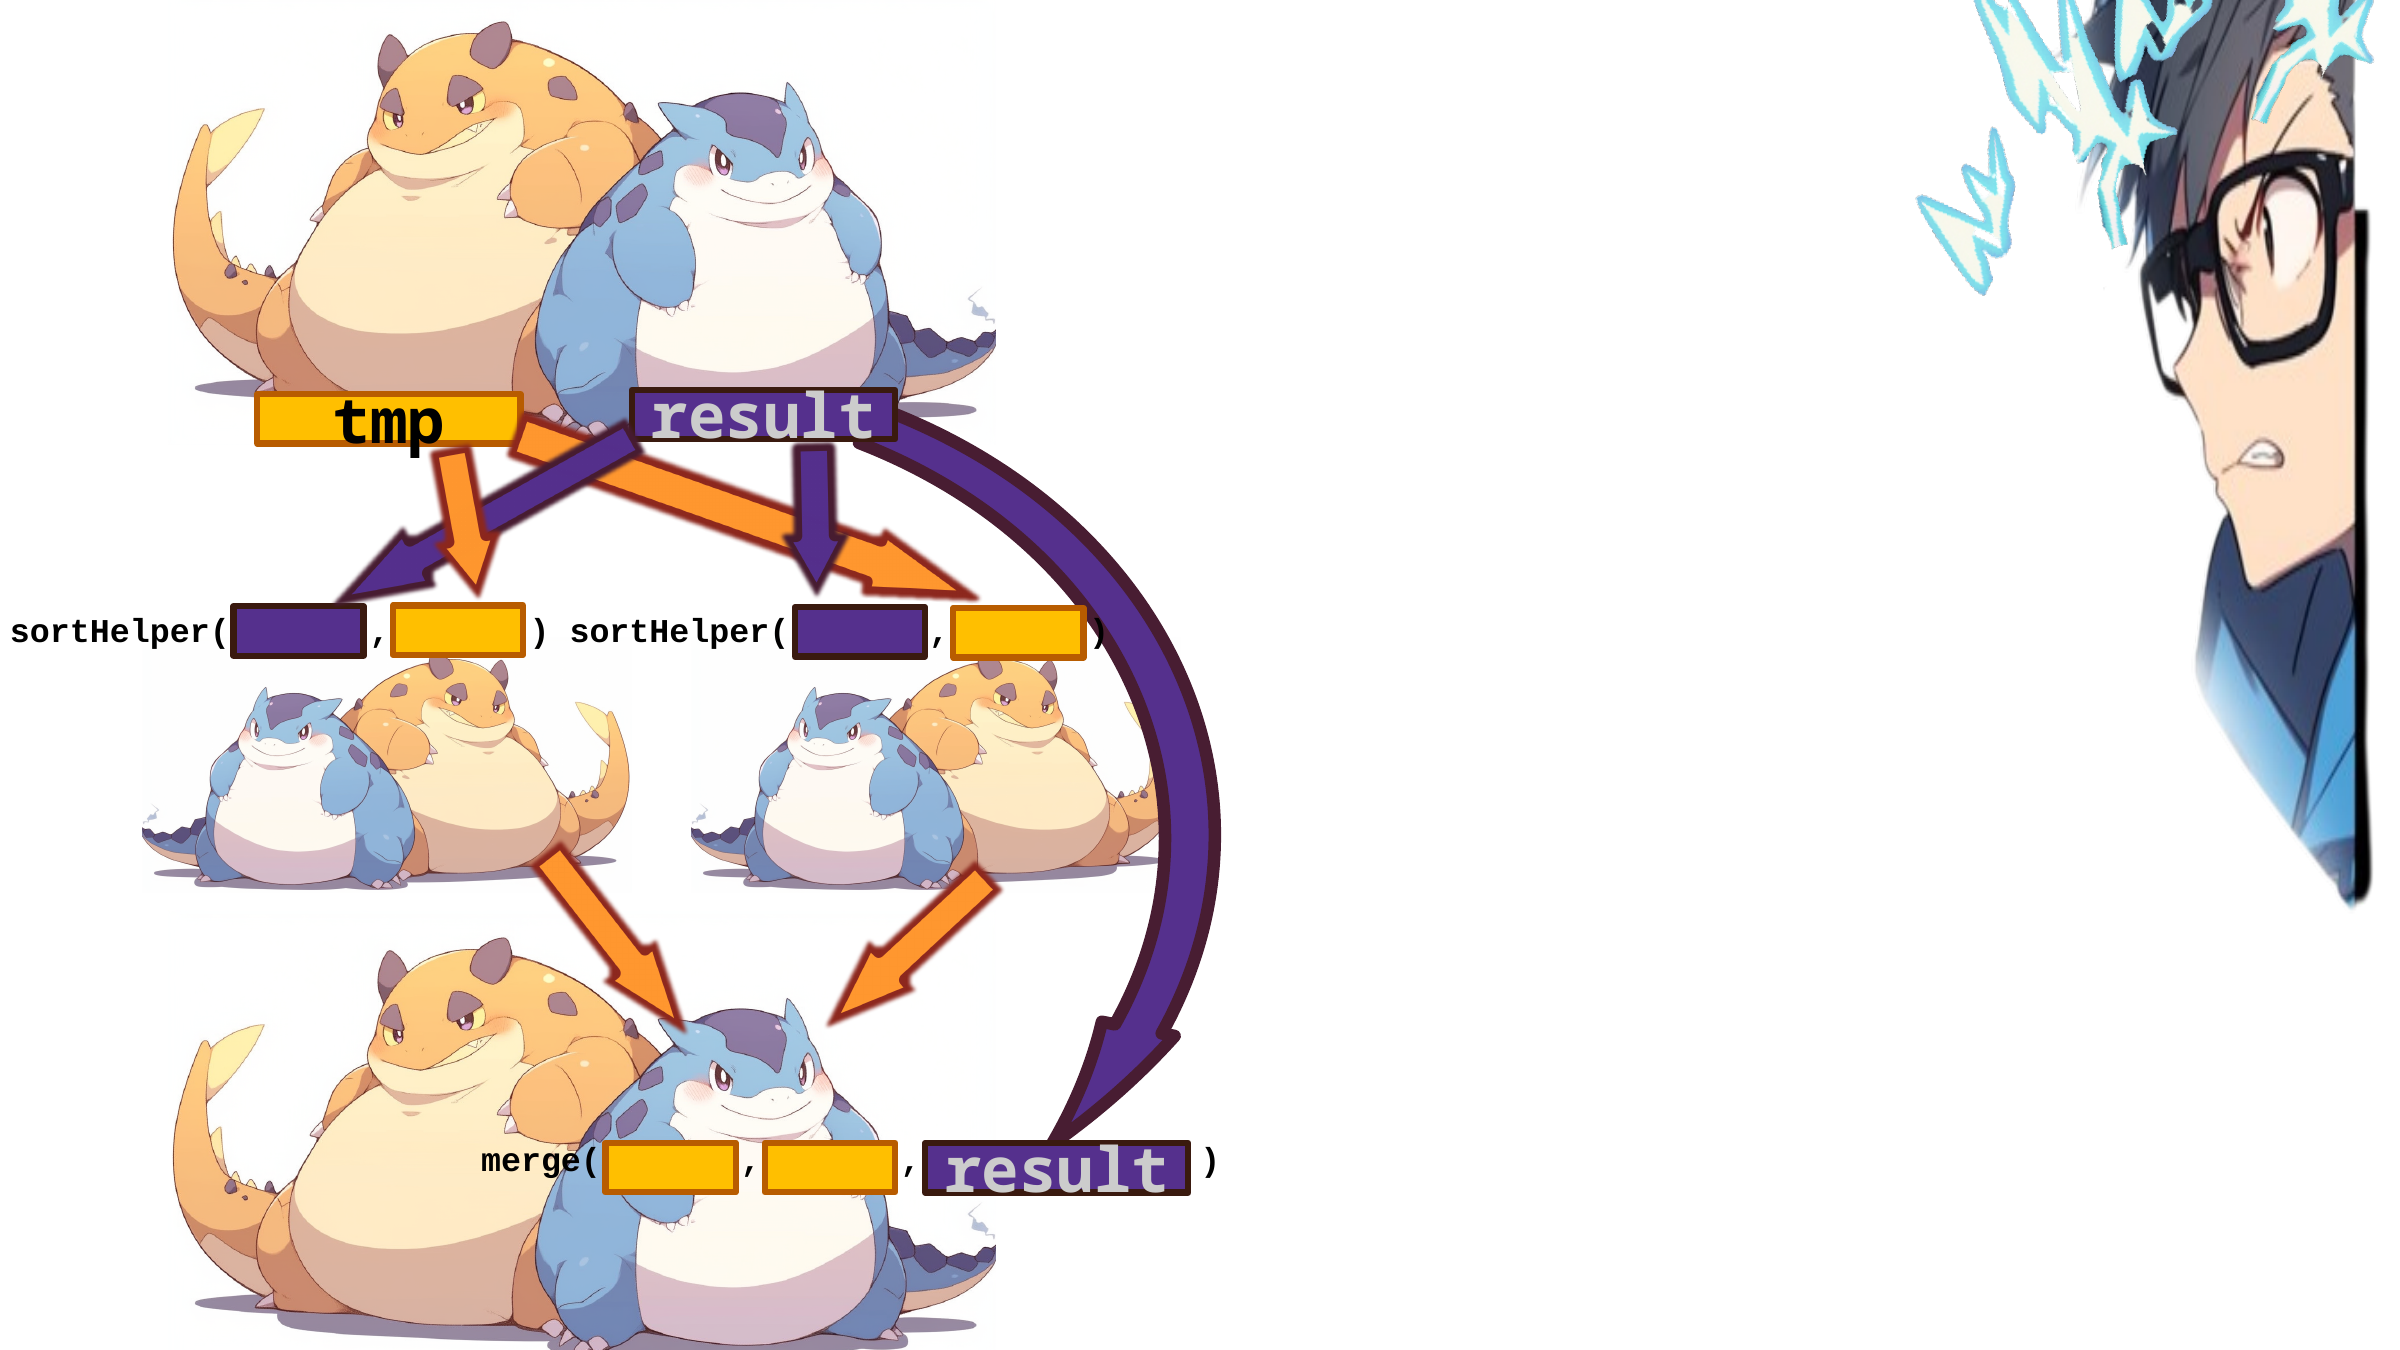

result
tmp
sortHelper( , ) sortHelper( , )
merge( , , )
result